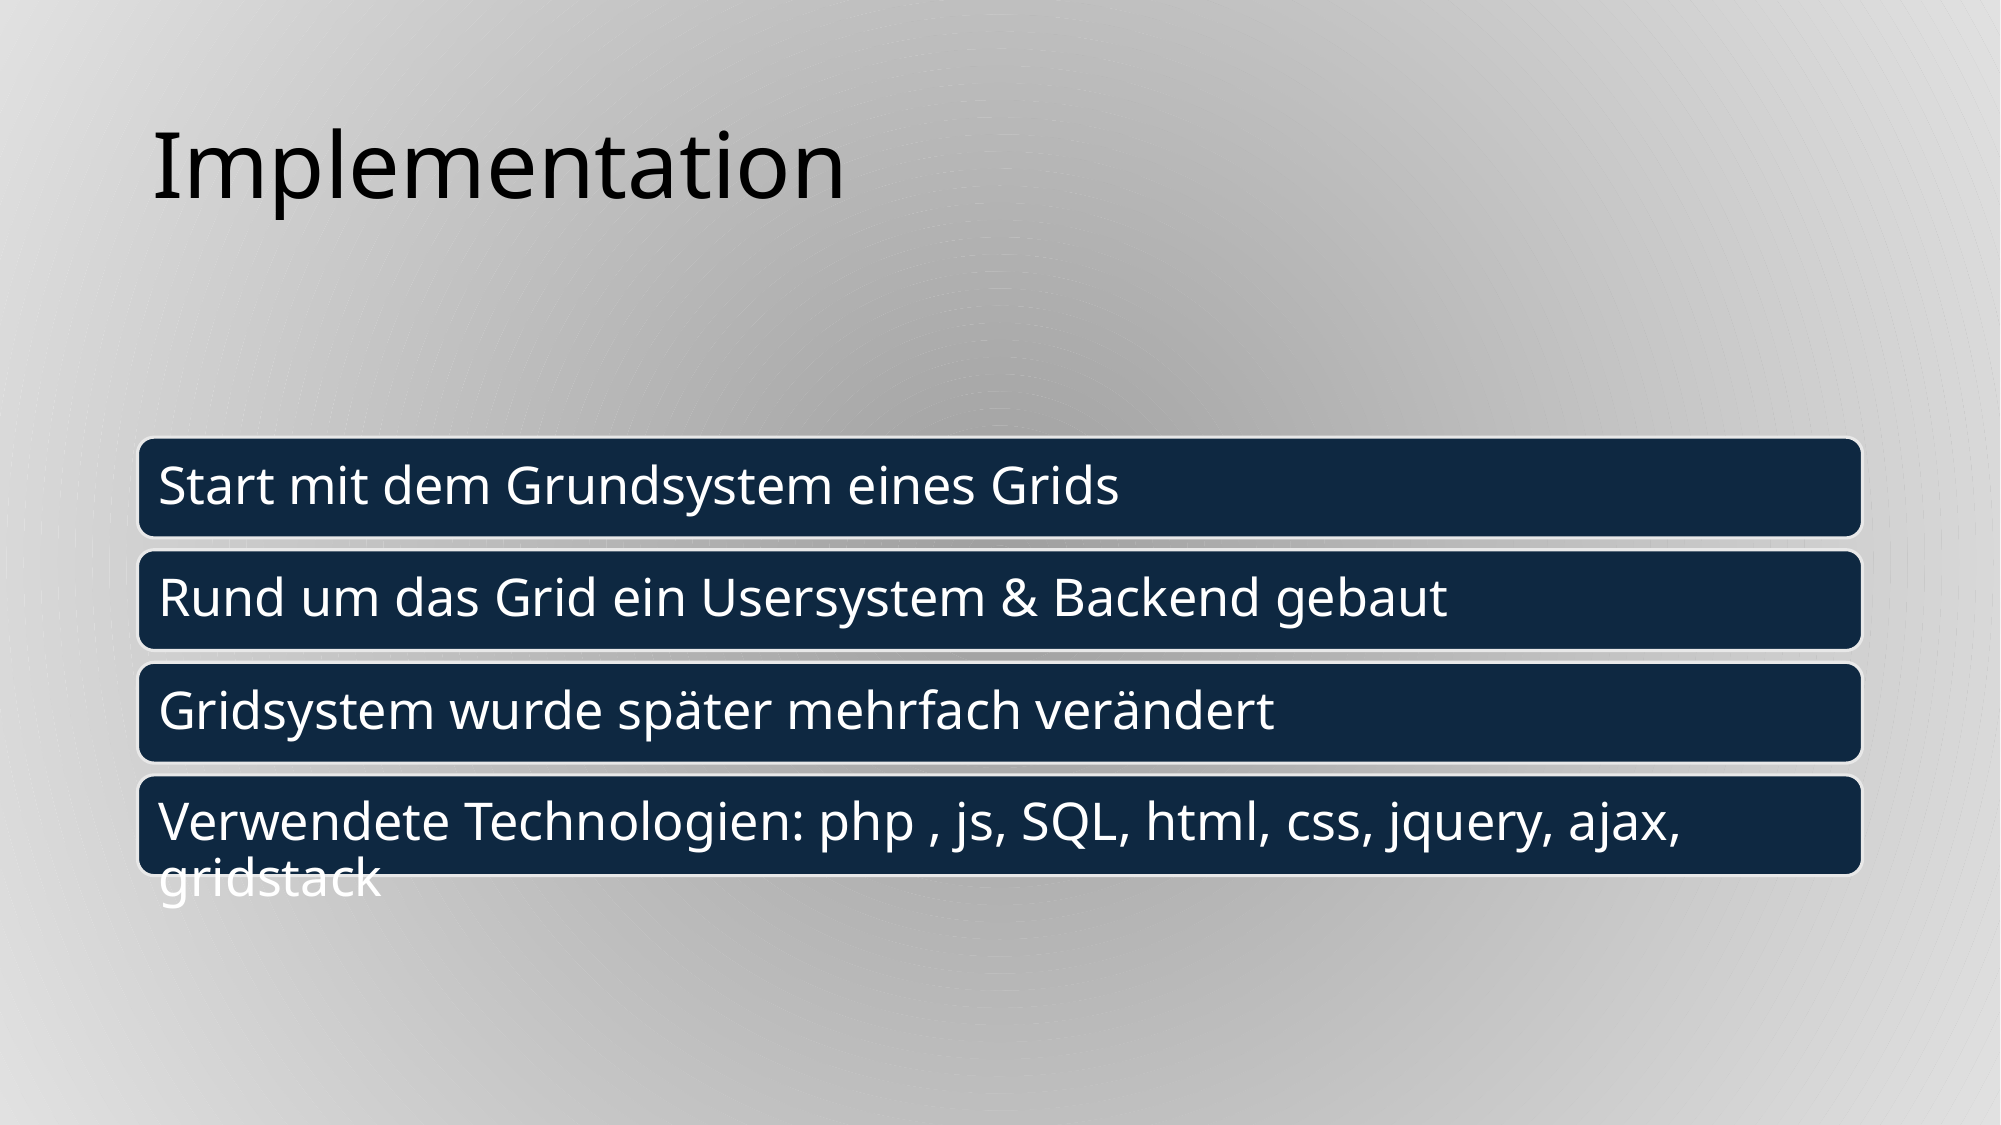

# Implementation
Start mit dem Grundsystem eines Grids
Rund um das Grid ein Usersystem & Backend gebaut
Gridsystem wurde später mehrfach verändert
Verwendete Technologien: php , js, SQL, html, css, jquery, ajax, gridstack